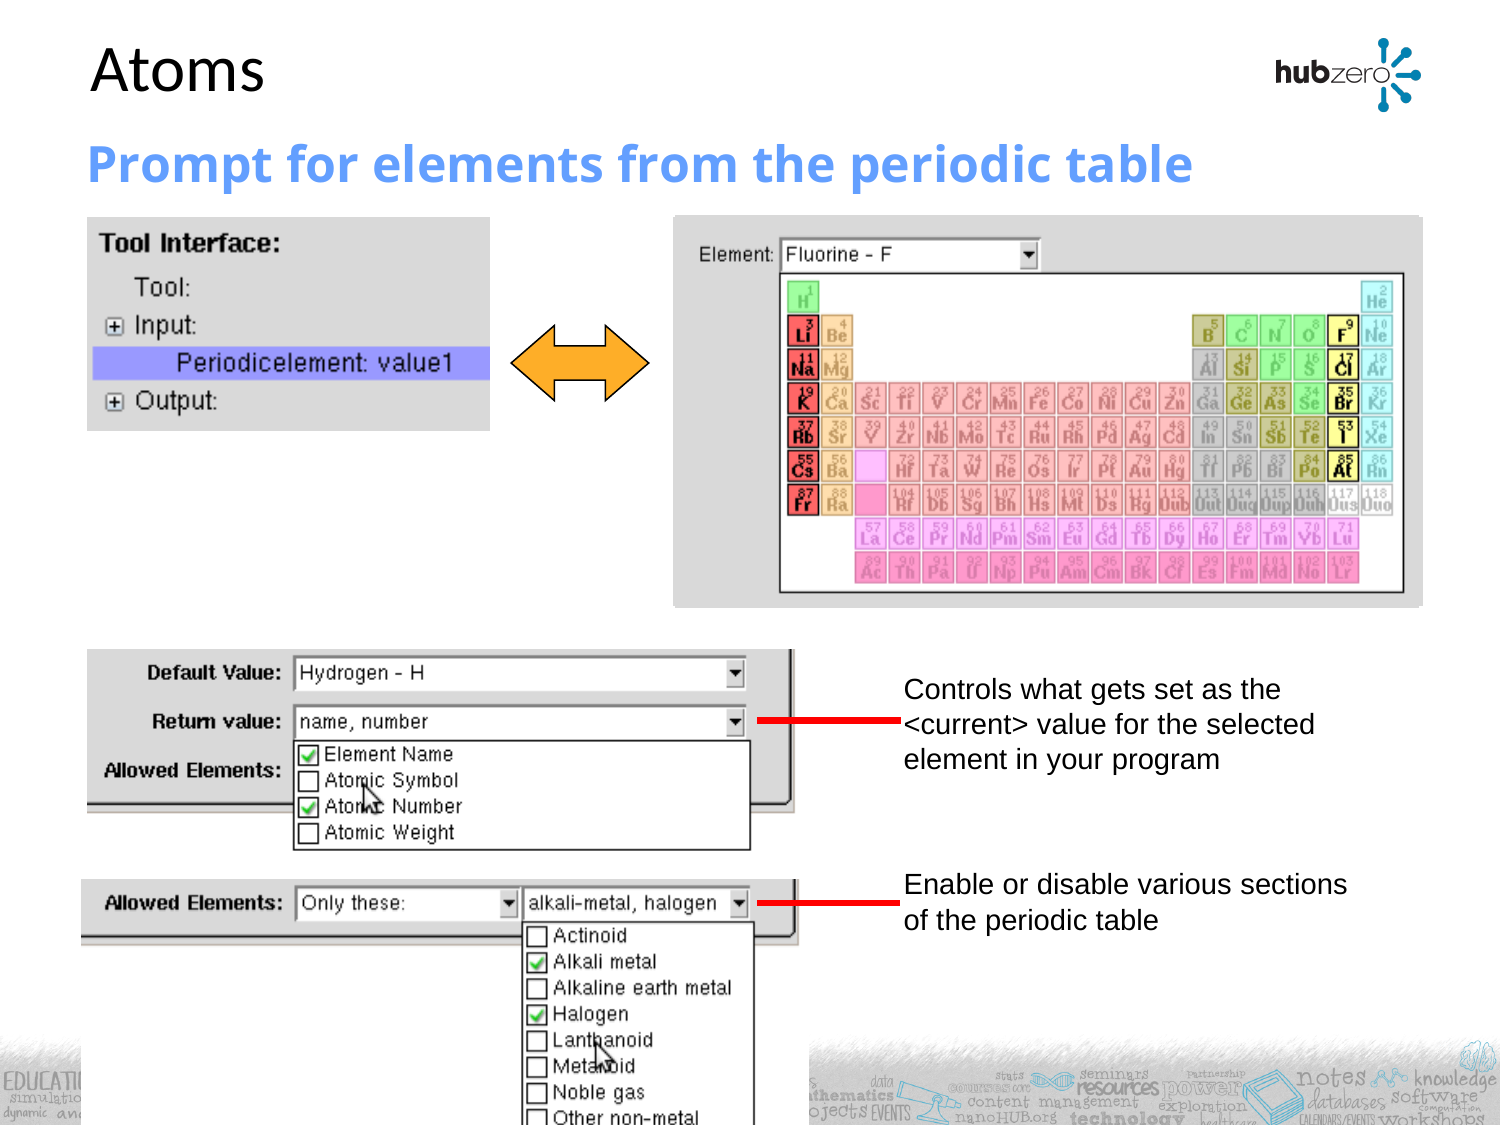

Atoms
Prompt for elements from the periodic table
Controls what gets set as the
<current> value for the selected
element in your program
Enable or disable various sections
of the periodic table